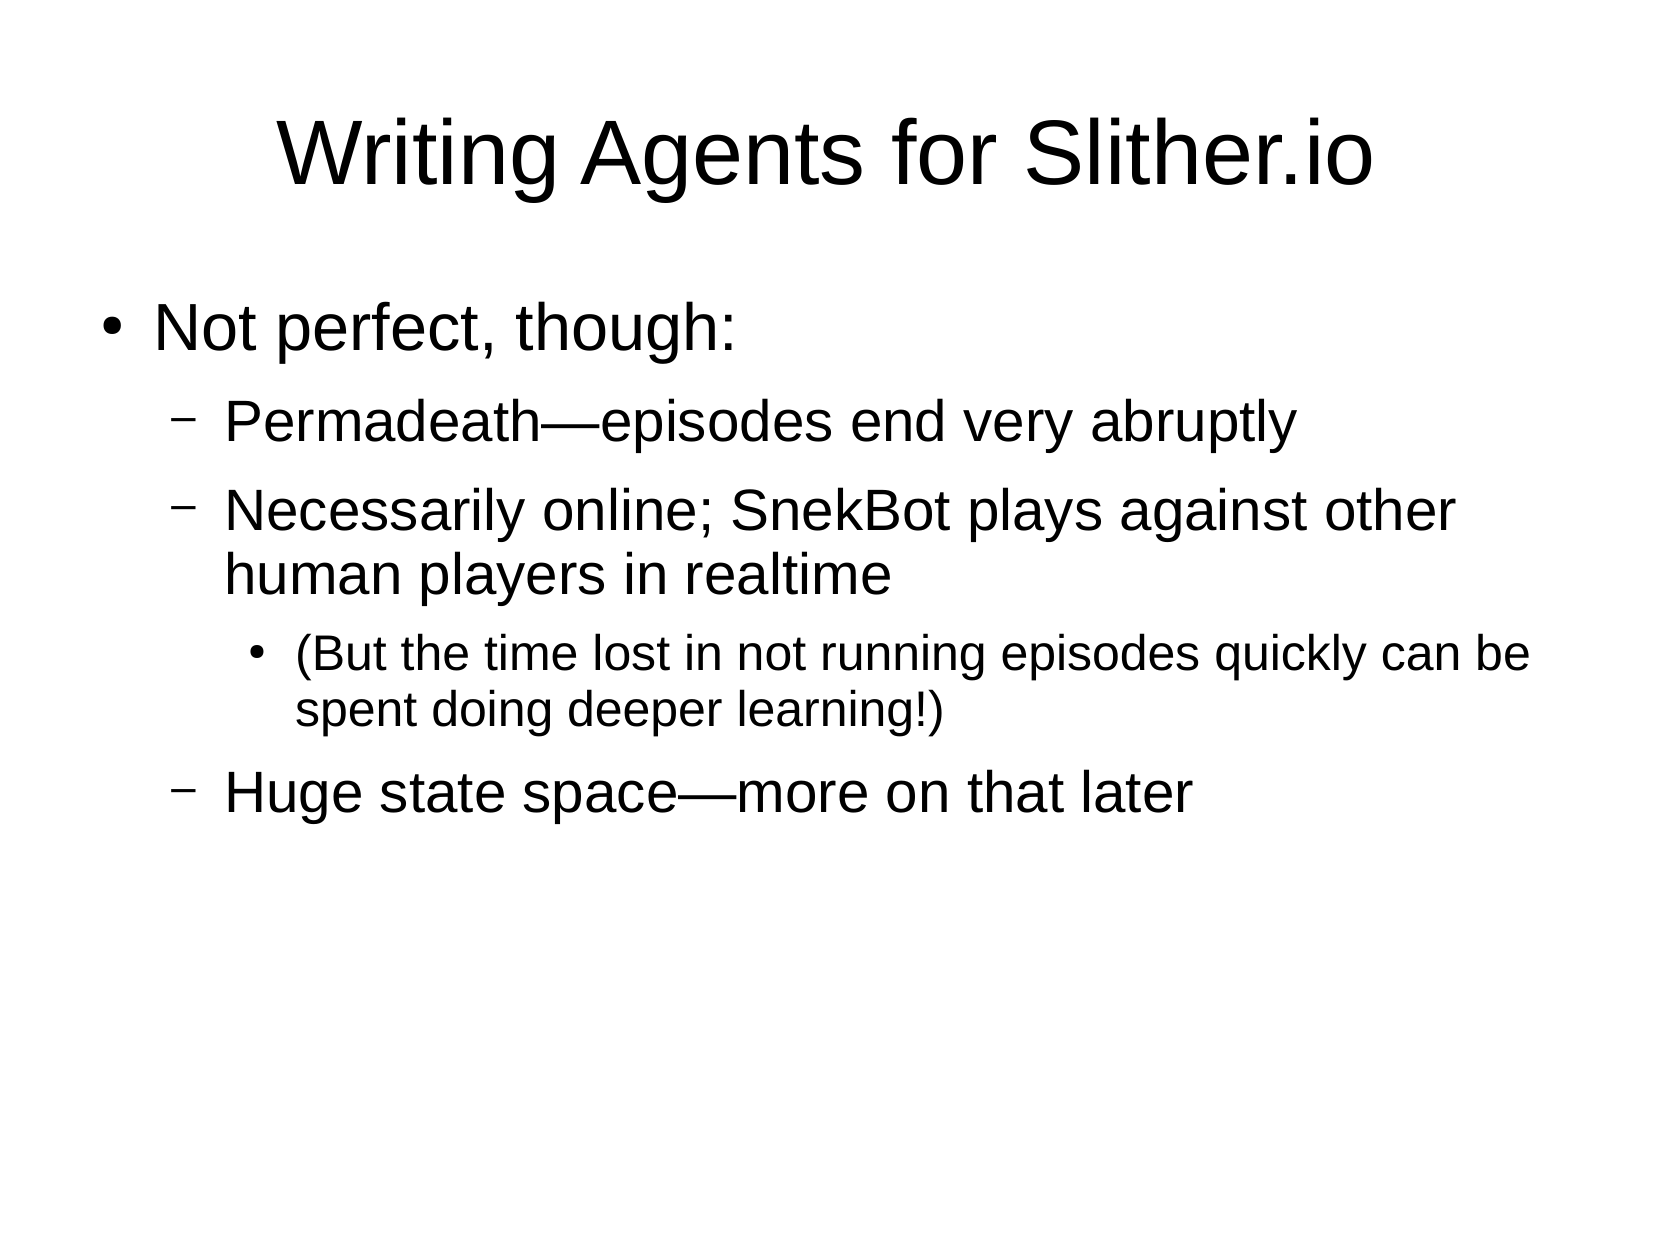

# Writing Agents for Slither.io
Not perfect, though:
Permadeath—episodes end very abruptly
Necessarily online; SnekBot plays against other human players in realtime
(But the time lost in not running episodes quickly can be spent doing deeper learning!)
Huge state space—more on that later